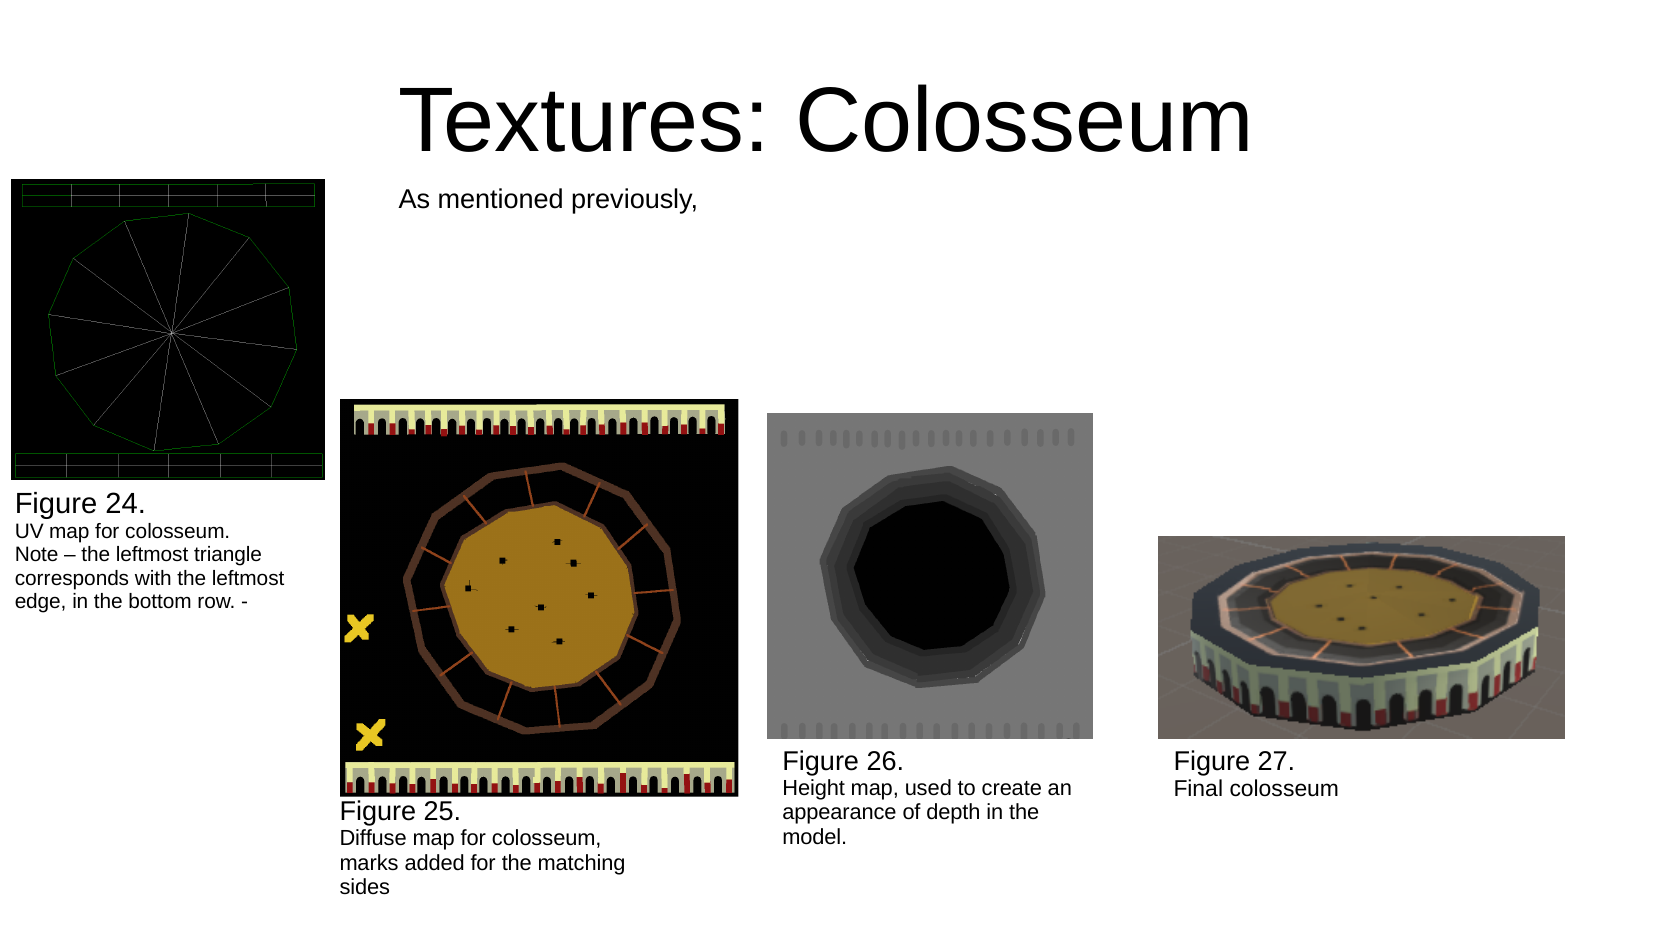

# Textures: Colosseum
As mentioned previously,
Figure 24.
UV map for colosseum.
Note – the leftmost triangle corresponds with the leftmost edge, in the bottom row. -
Figure 26.
Height map, used to create an appearance of depth in the model.
Figure 27.
Final colosseum
Figure 25.
Diffuse map for colosseum, marks added for the matching sides